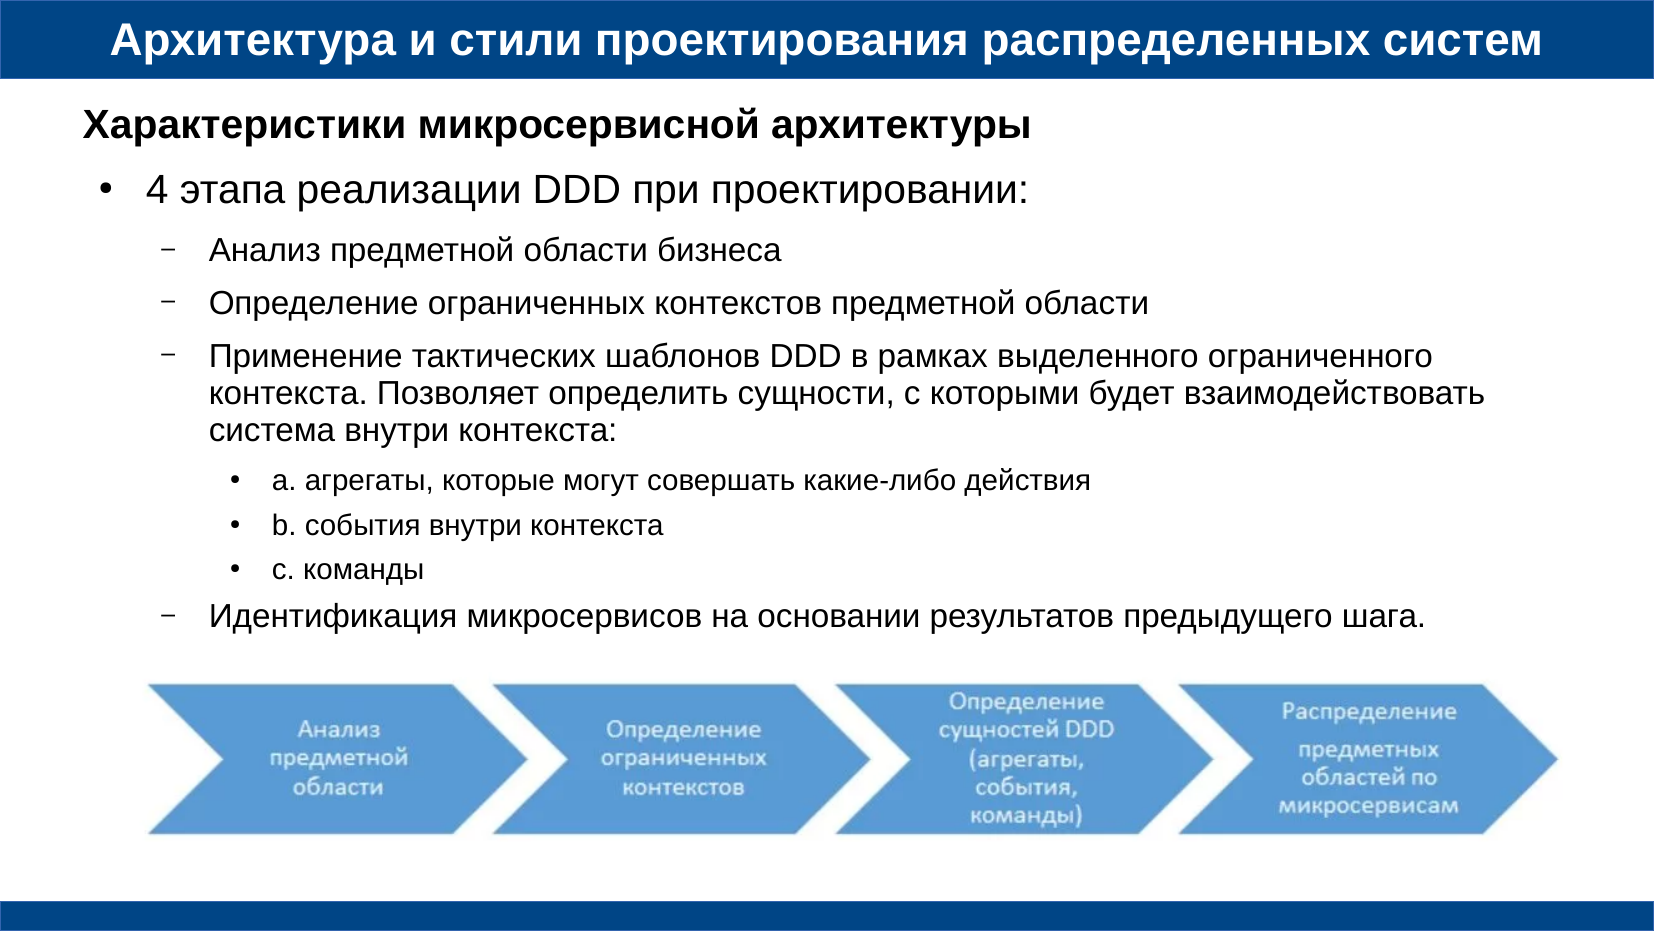

# Архитектура и стили проектирования распределенных систем
Характеристики микросервисной архитектуры
4 этапа реализации DDD при проектировании:
Анализ предметной области бизнеса
Определение ограниченных контекстов предметной области
Применение тактических шаблонов DDD в рамках выделенного ограниченного контекста. Позволяет определить сущности, с которыми будет взаимодействовать система внутри контекста:
а. агрегаты, которые могут совершать какие-либо действия
b. события внутри контекста
c. команды
Идентификация микросервисов на основании результатов предыдущего шага.